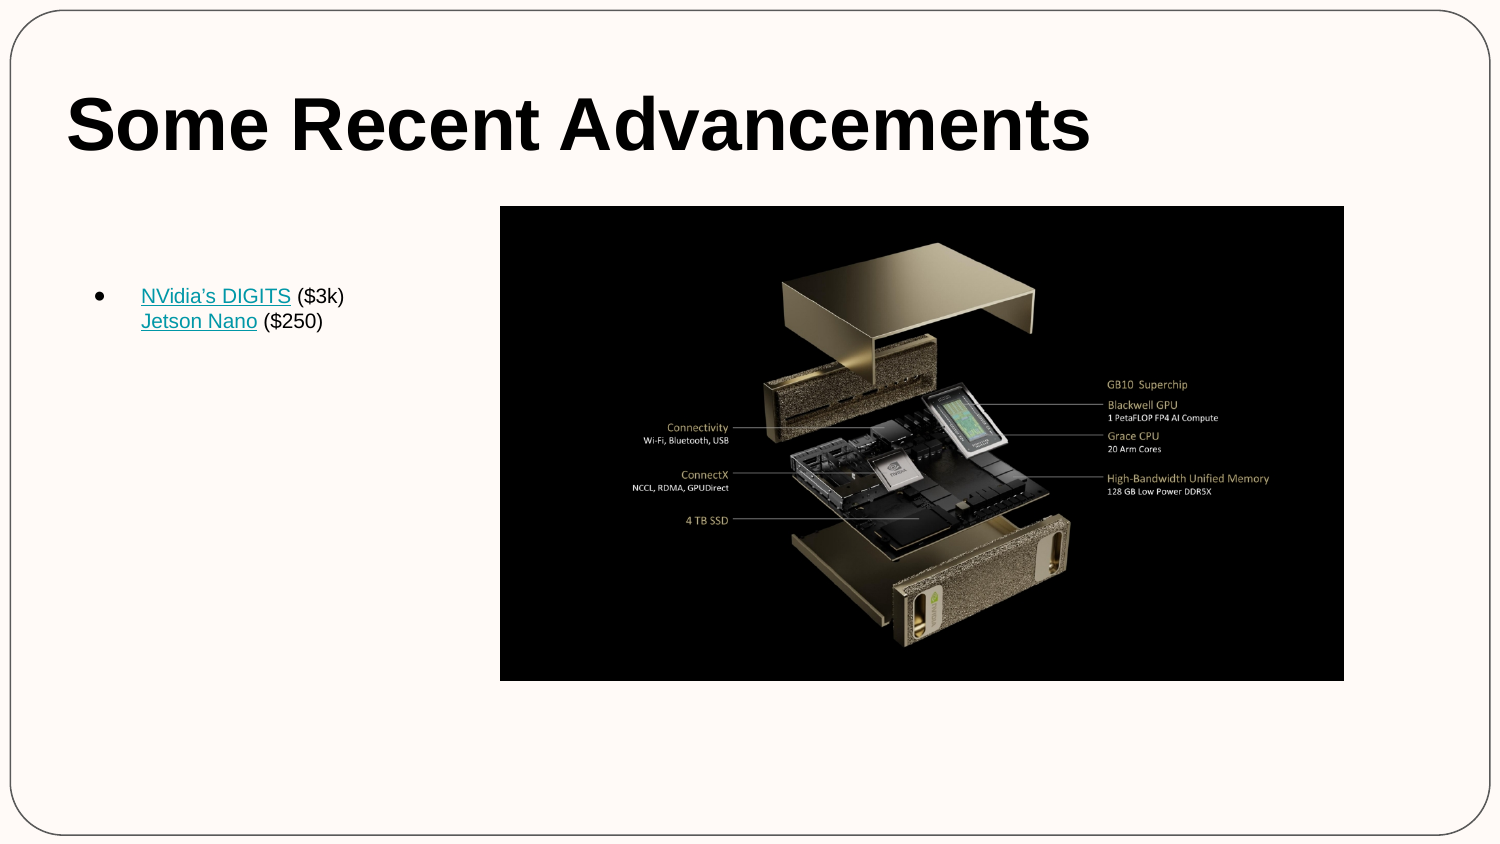

# Some Recent Advancements
NVidia’s DIGITS ($3k)
Jetson Nano ($250)